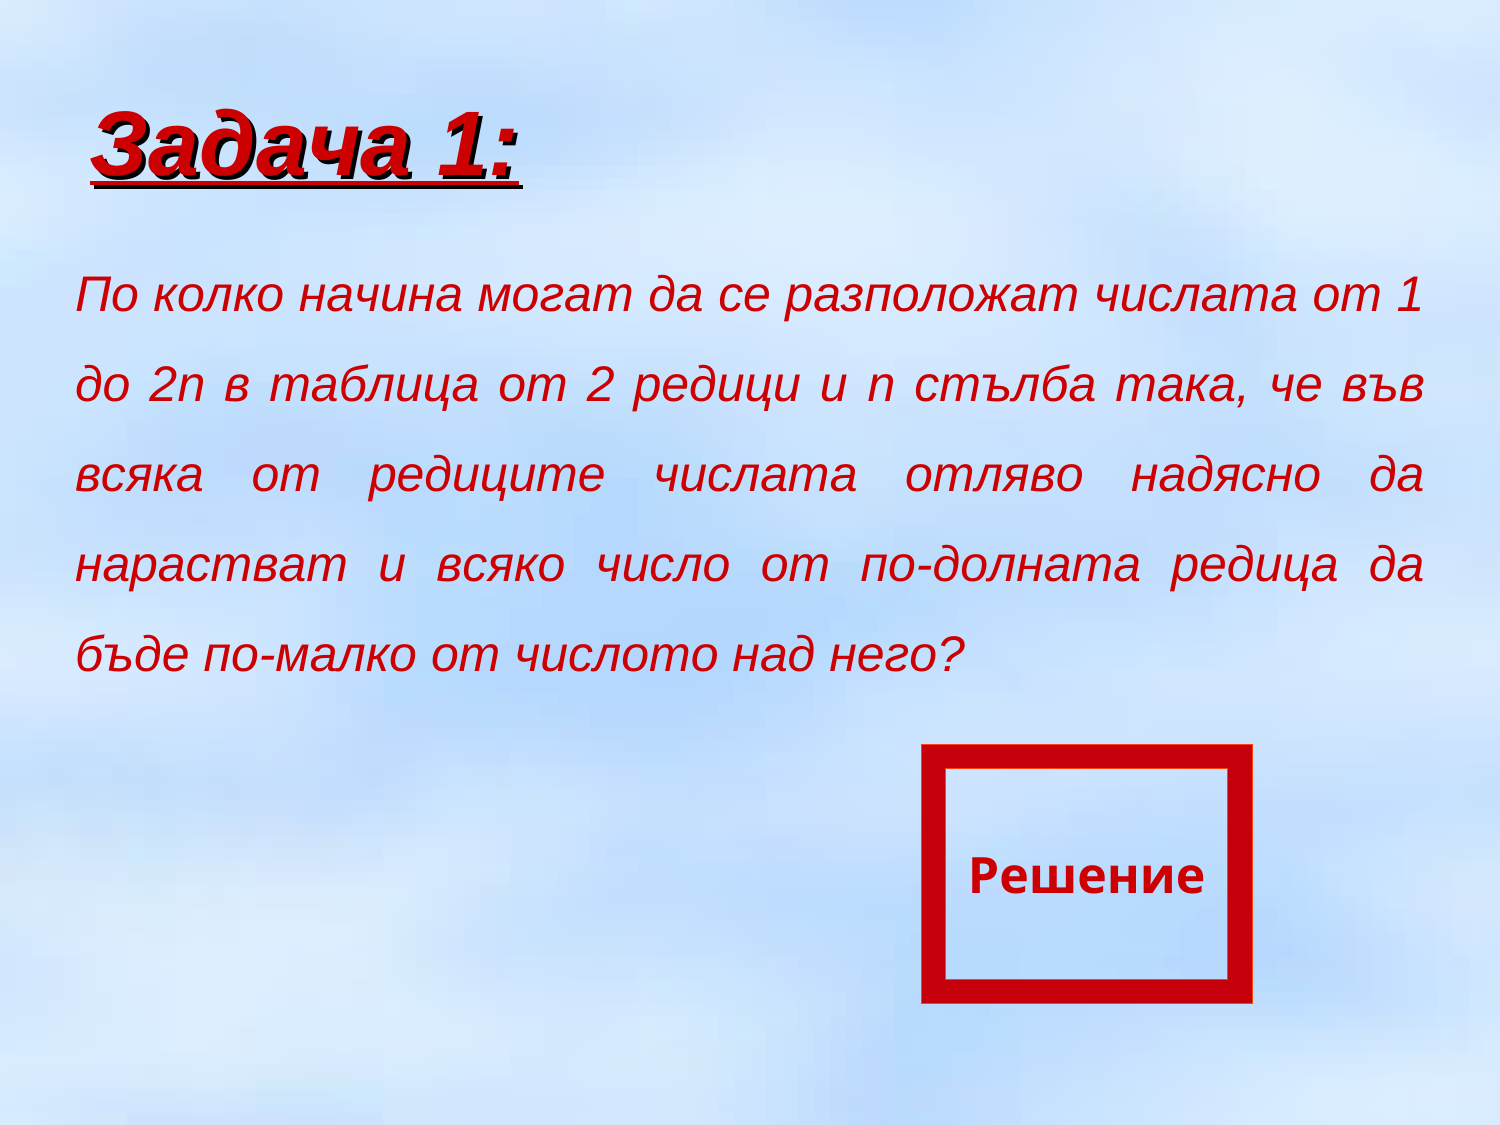

Задача 1:
# По колко начина могат да се разположат числата от 1 до 2n в таблица от 2 редици и n стълба така, че във всяка от редиците числата отляво надясно да нарастват и всяко число от по-долната редица да бъде по-малко от числото над него?
Решение